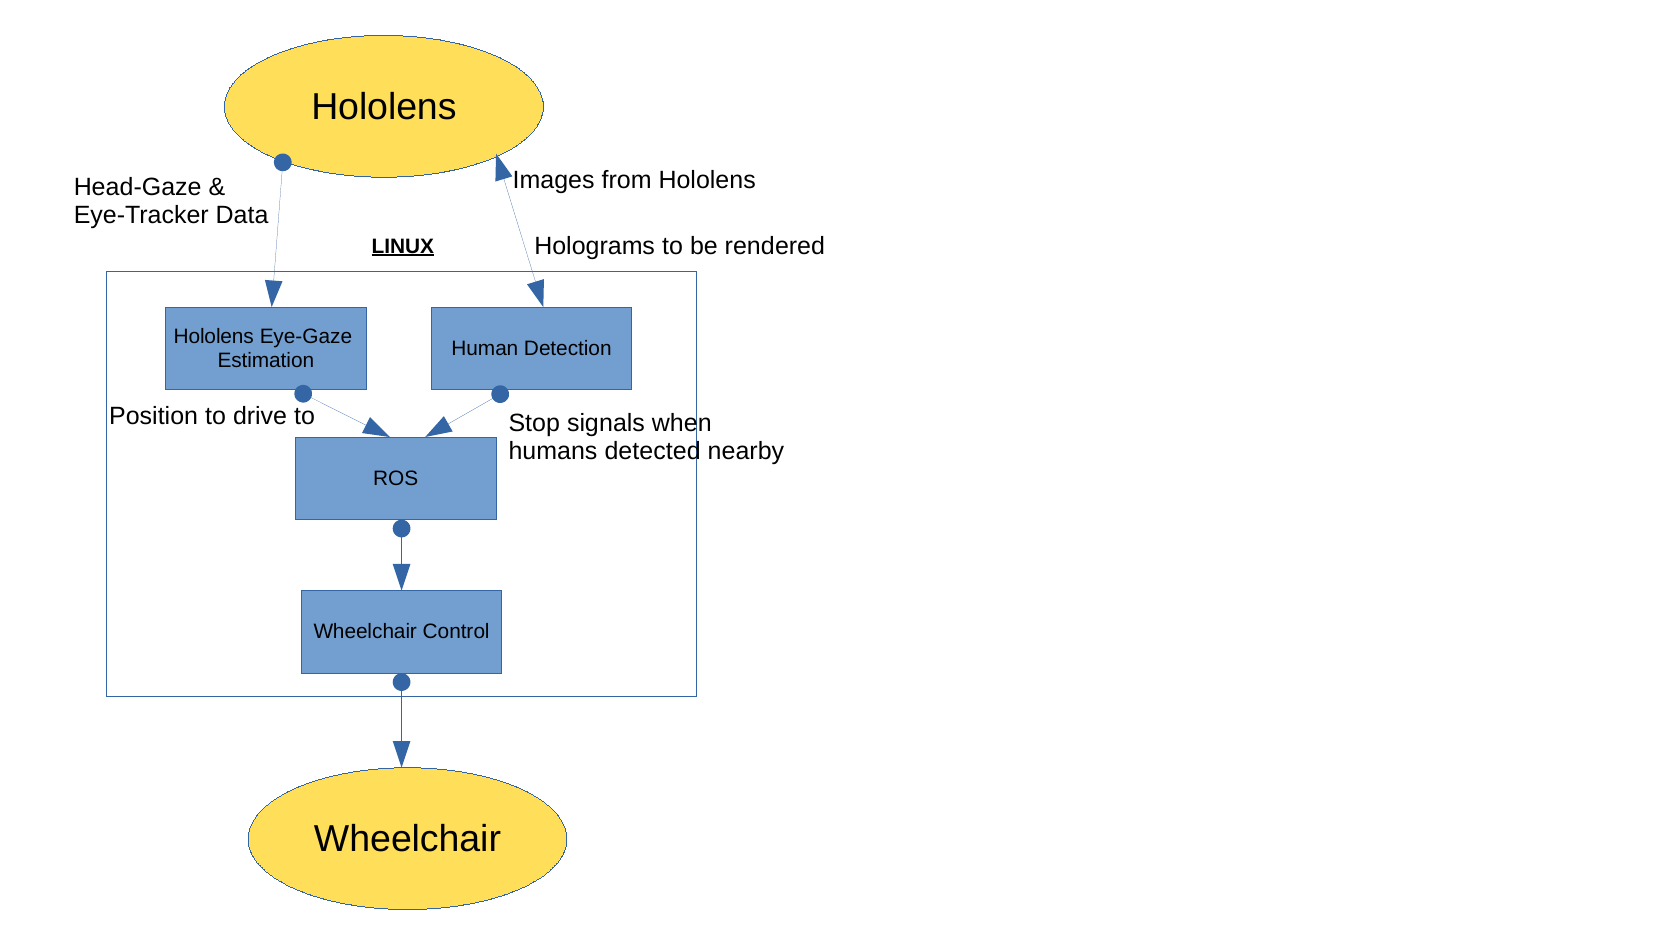

Hololens
Images from Hololens
Head-Gaze & Eye-Tracker Data
Holograms to be rendered
LINUX
Hololens Eye-Gaze
Estimation
Human Detection
Position to drive to
Stop signals when humans detected nearby
ROS
Wheelchair Control
Wheelchair